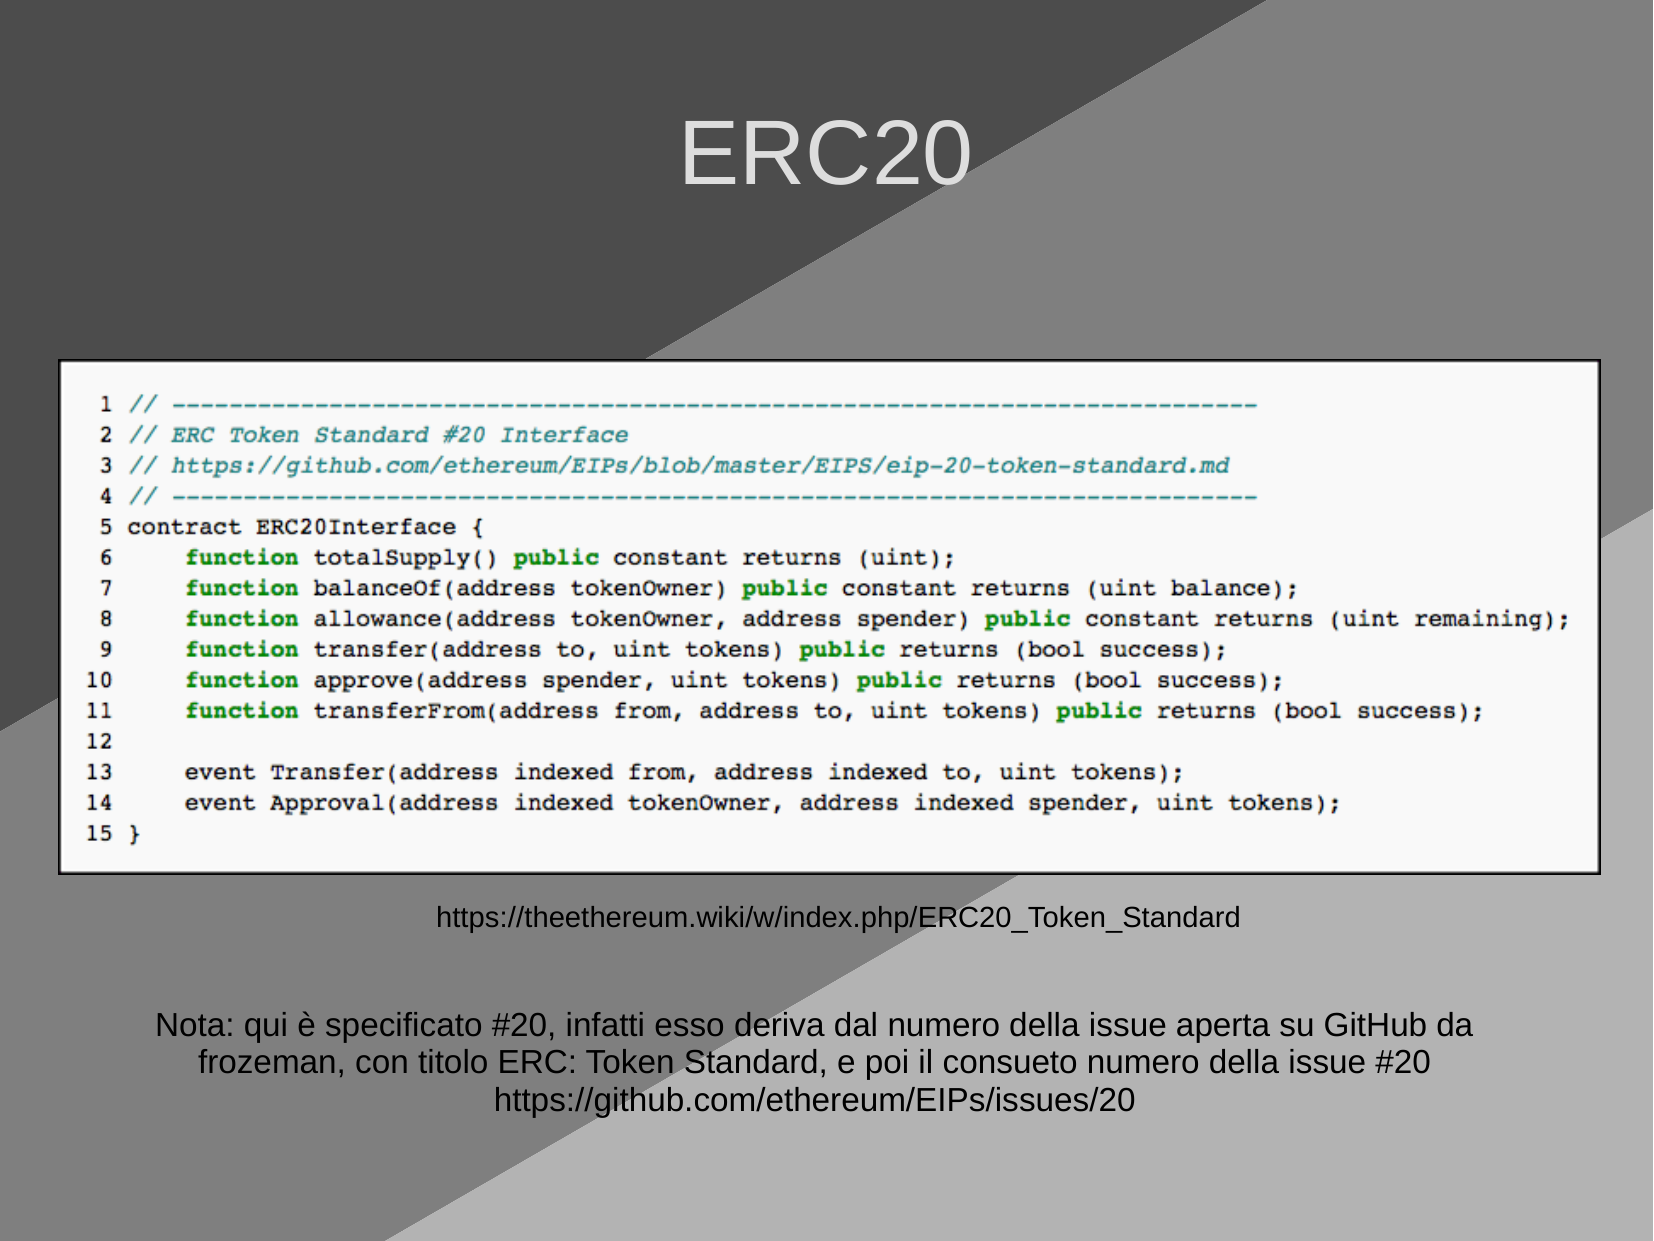

# ERC20
https://theethereum.wiki/w/index.php/ERC20_Token_Standard
Nota: qui è specificato #20, infatti esso deriva dal numero della issue aperta su GitHub da
frozeman, con titolo ERC: Token Standard, e poi il consueto numero della issue #20
https://github.com/ethereum/EIPs/issues/20